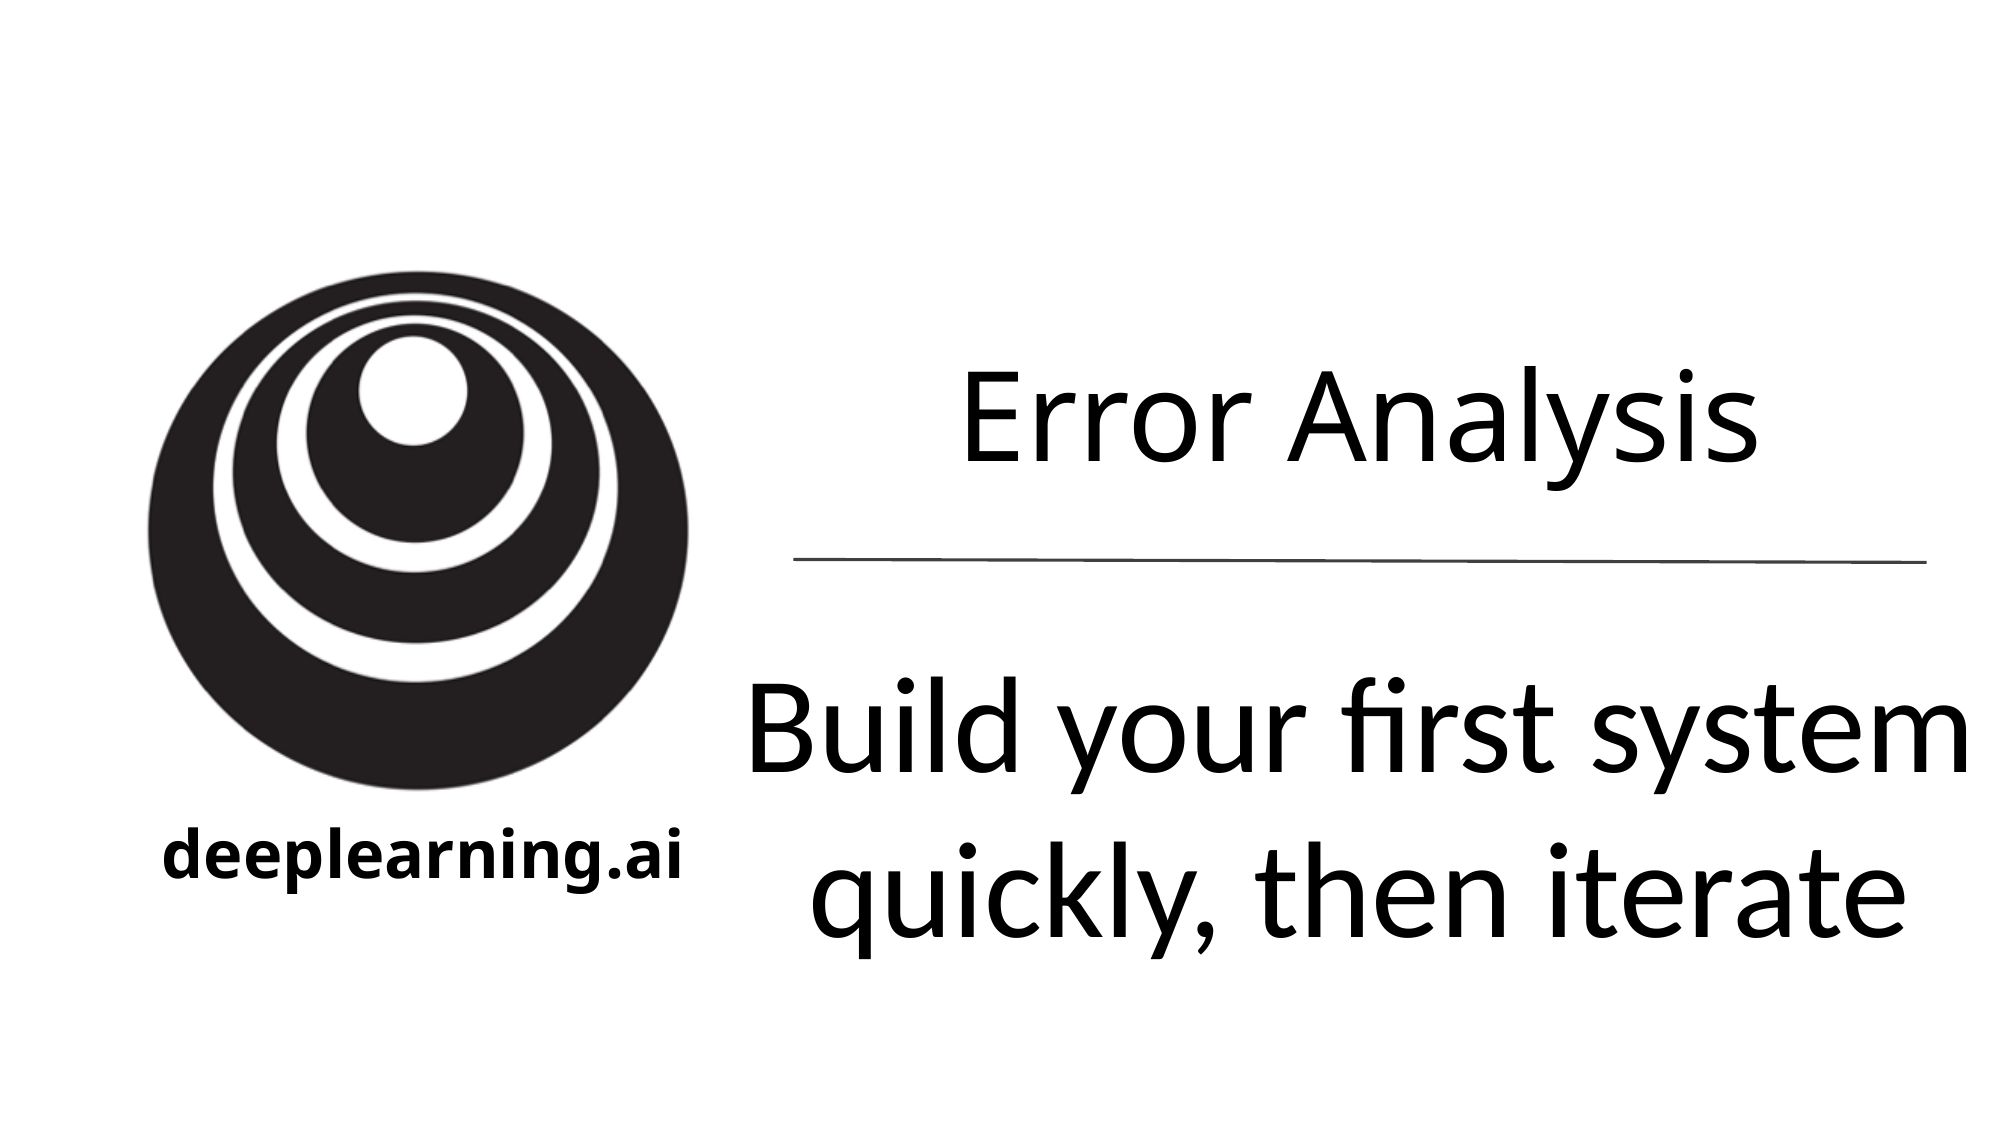

# Error Analysis
deeplearning.ai
Build your first system
quickly, then iterate